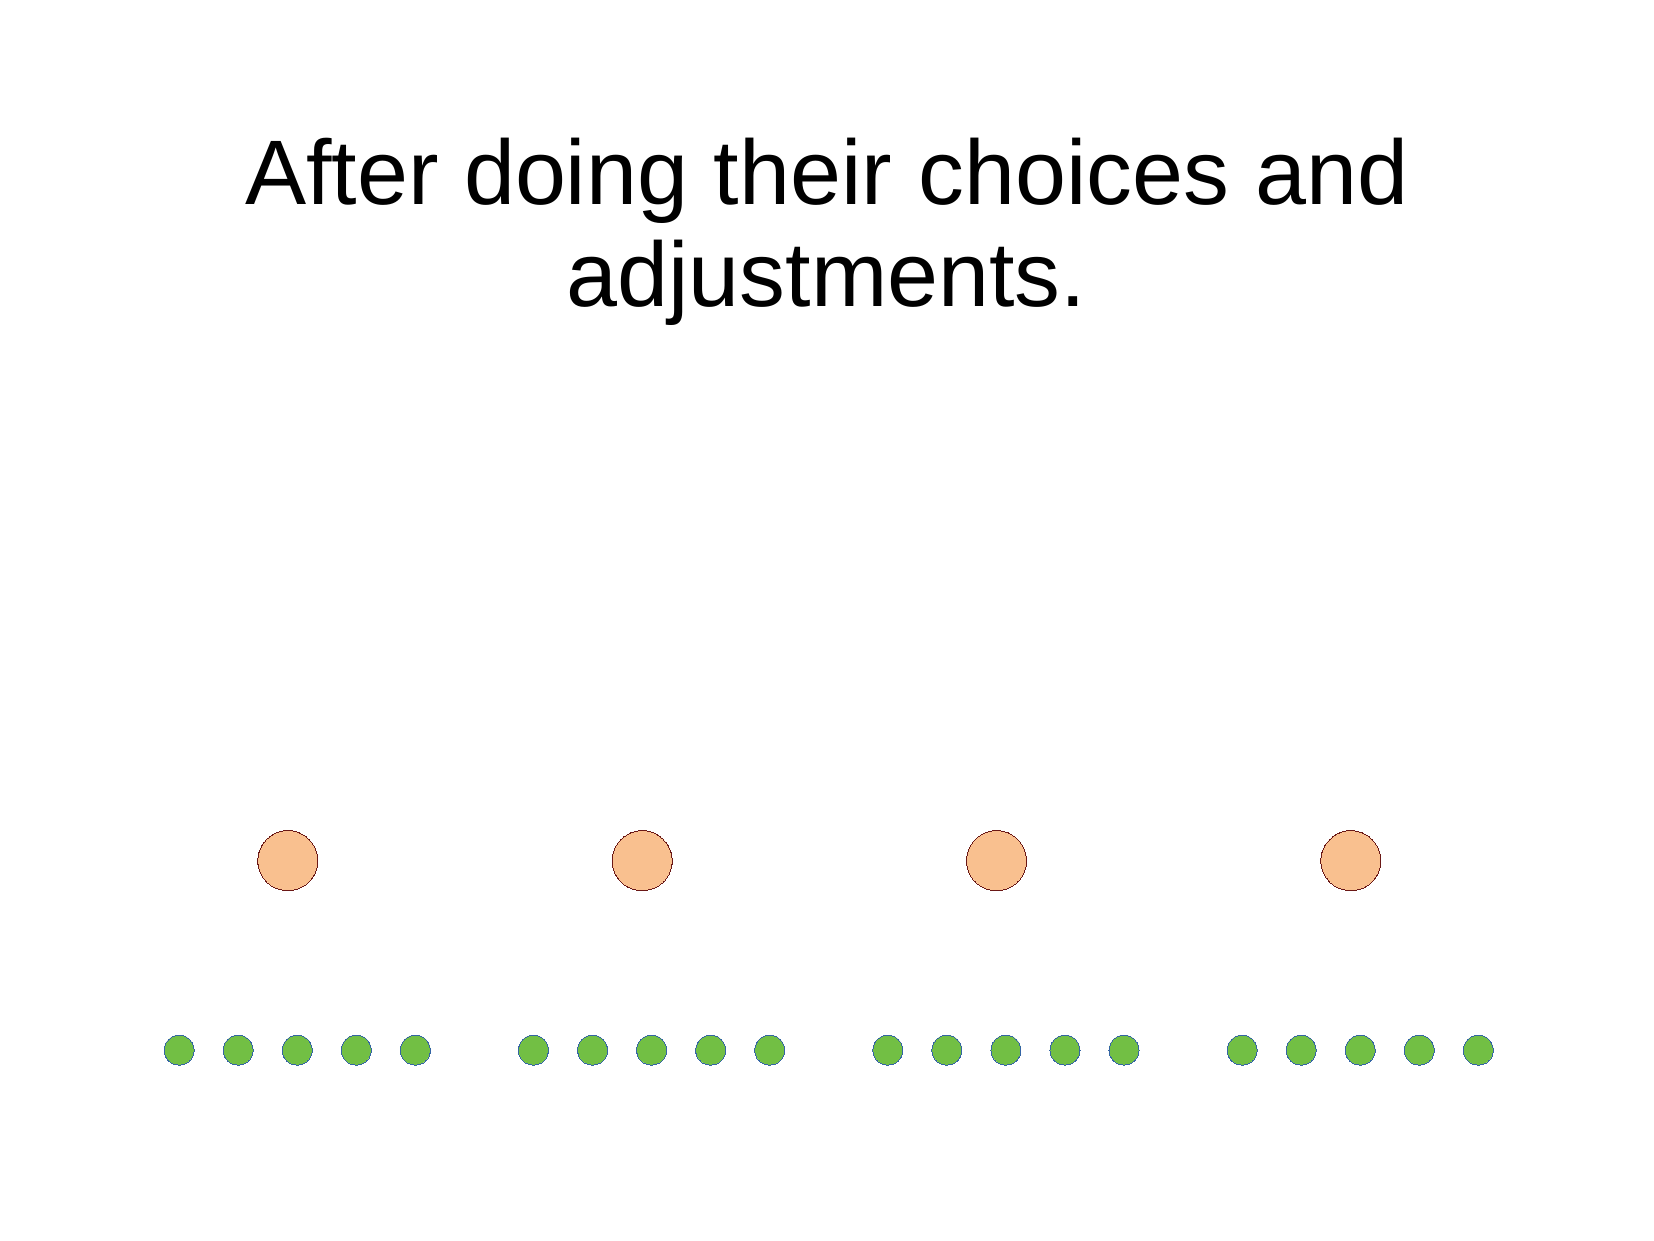

# After doing their choices and adjustments.